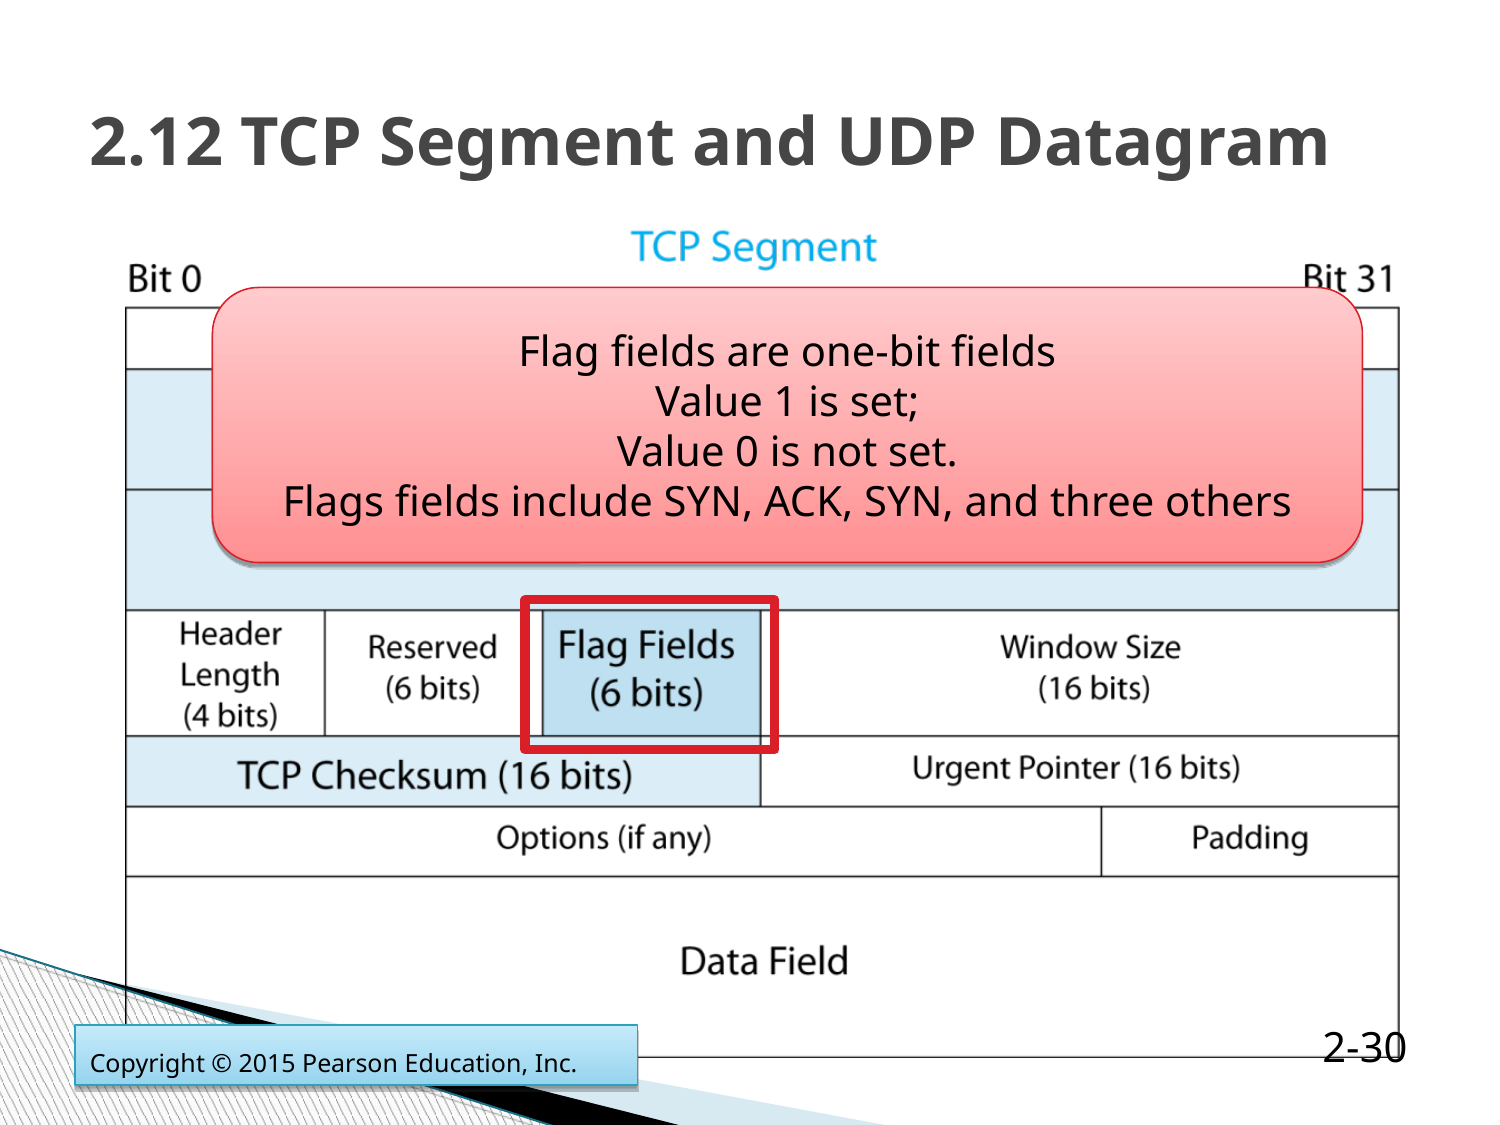

# 2.12 TCP Segment and UDP Datagram
Flag fields are one-bit fields
Value 1 is set;
Value 0 is not set.
Flags fields include SYN, ACK, SYN, and three others
Copyright © 2015 Pearson Education, Inc.